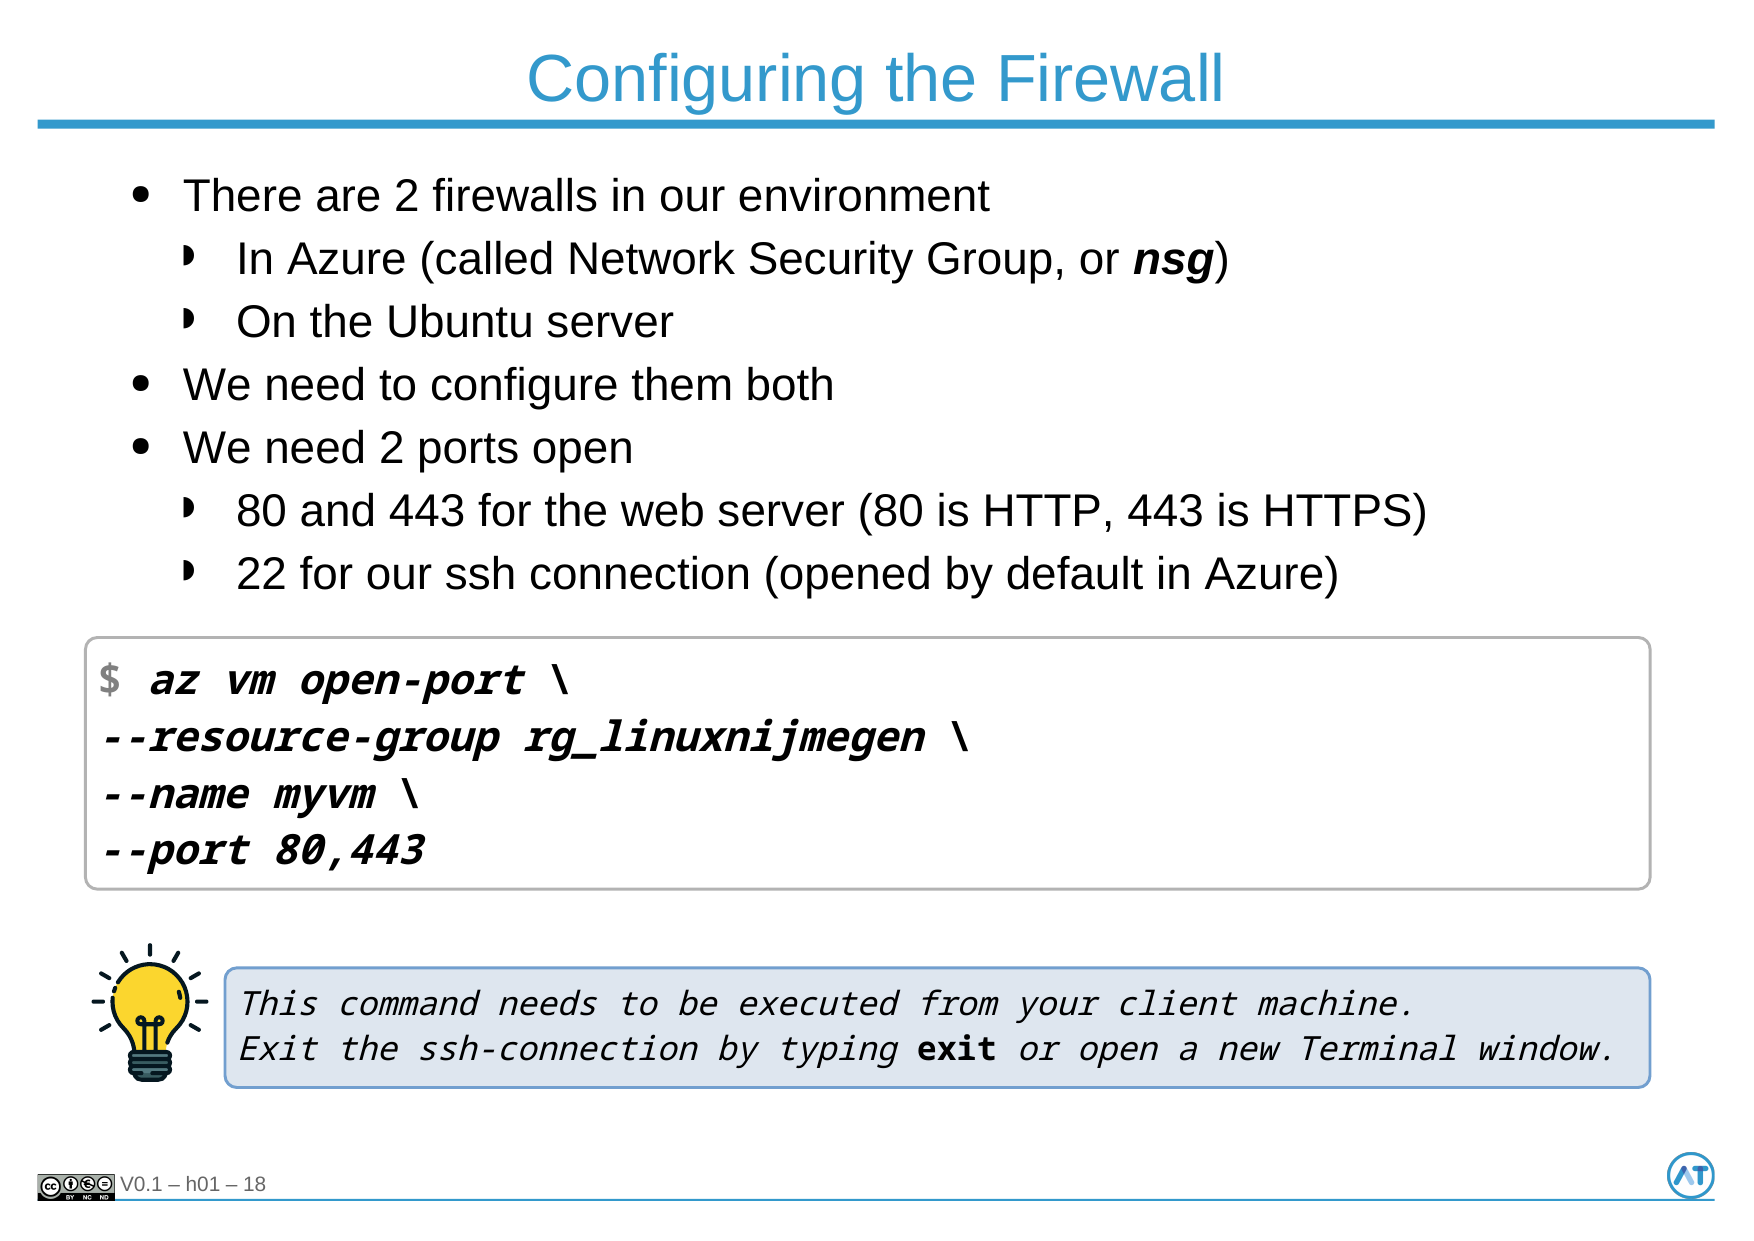

# Configuring the Firewall
There are 2 firewalls in our environment
In Azure (called Network Security Group, or nsg)
On the Ubuntu server
We need to configure them both
We need 2 ports open
80 and 443 for the web server (80 is HTTP, 443 is HTTPS)
22 for our ssh connection (opened by default in Azure)
$ az vm open-port \
--resource-group rg_linuxnijmegen \
--name myvm \
--port 80,443
This command needs to be executed from your client machine.
Exit the ssh-connection by typing exit or open a new Terminal window.